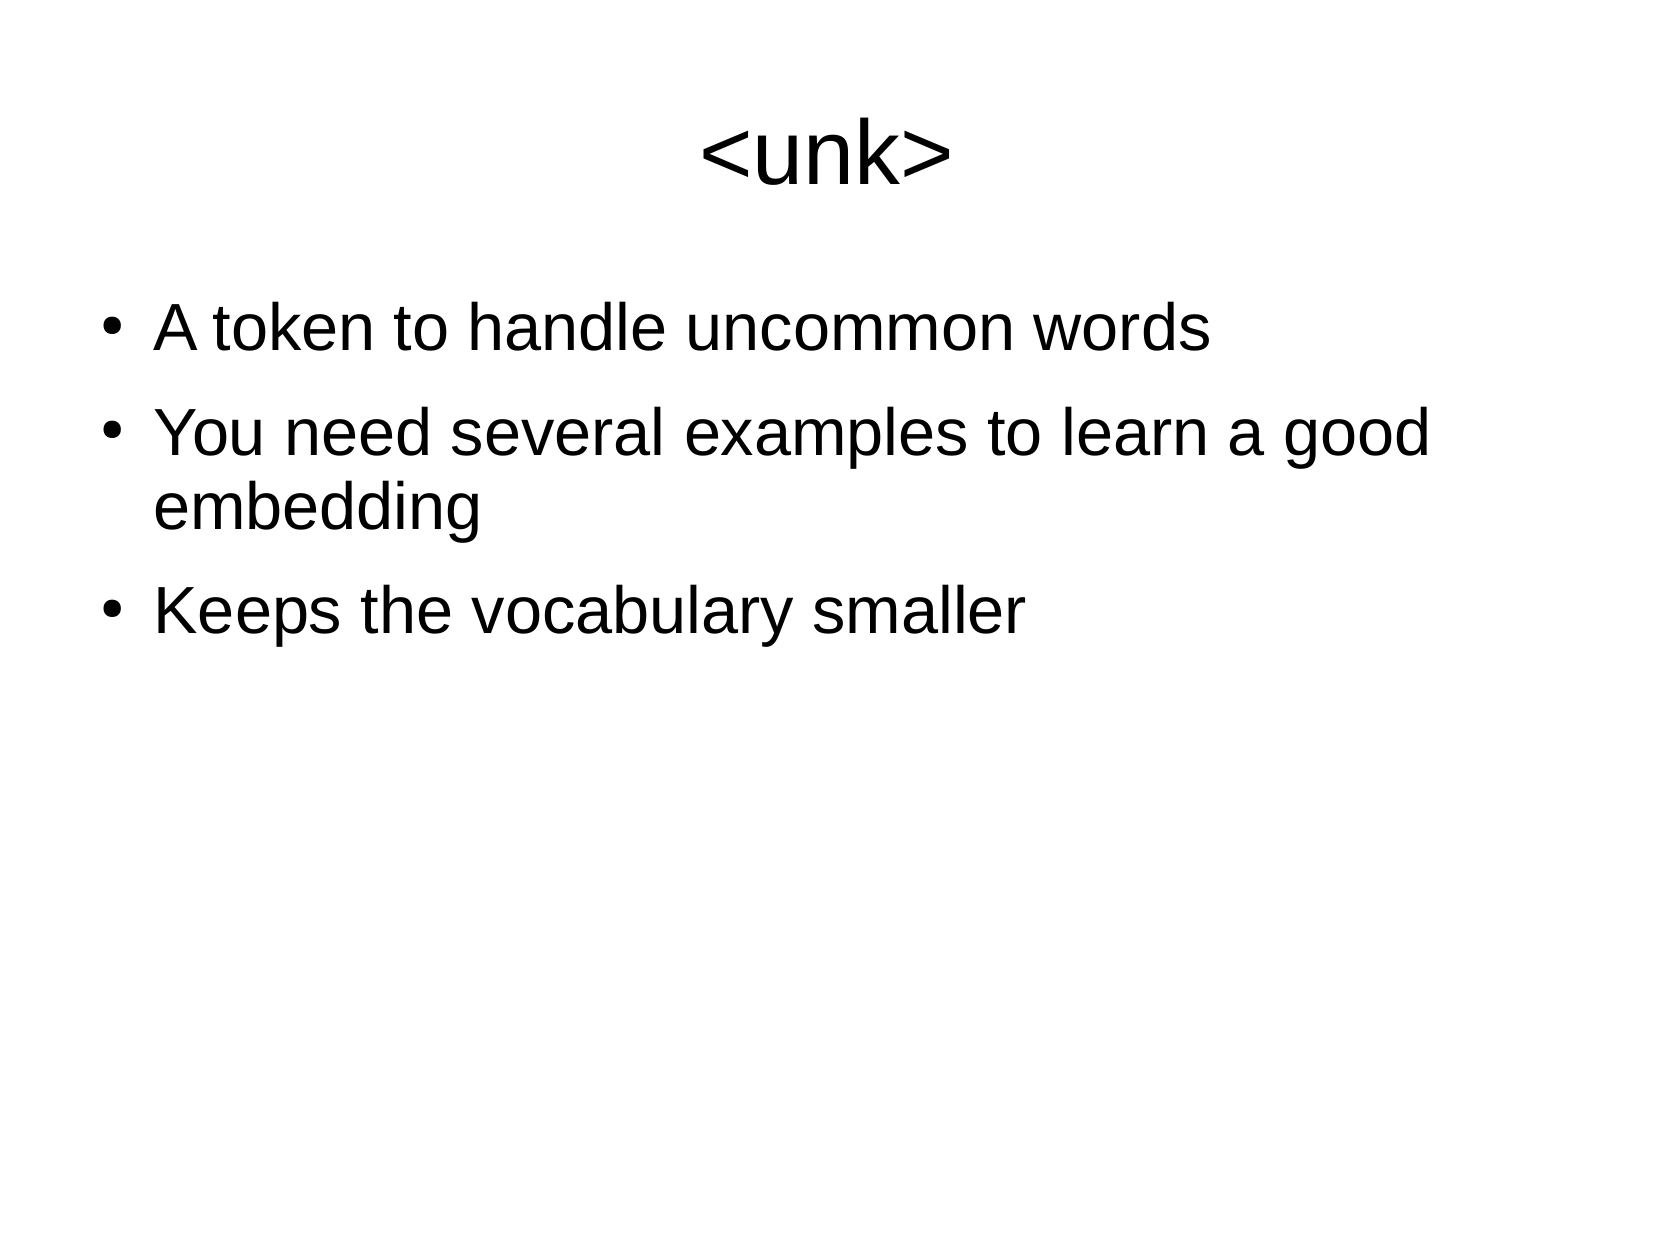

# <unk>
A token to handle uncommon words
You need several examples to learn a good embedding
Keeps the vocabulary smaller